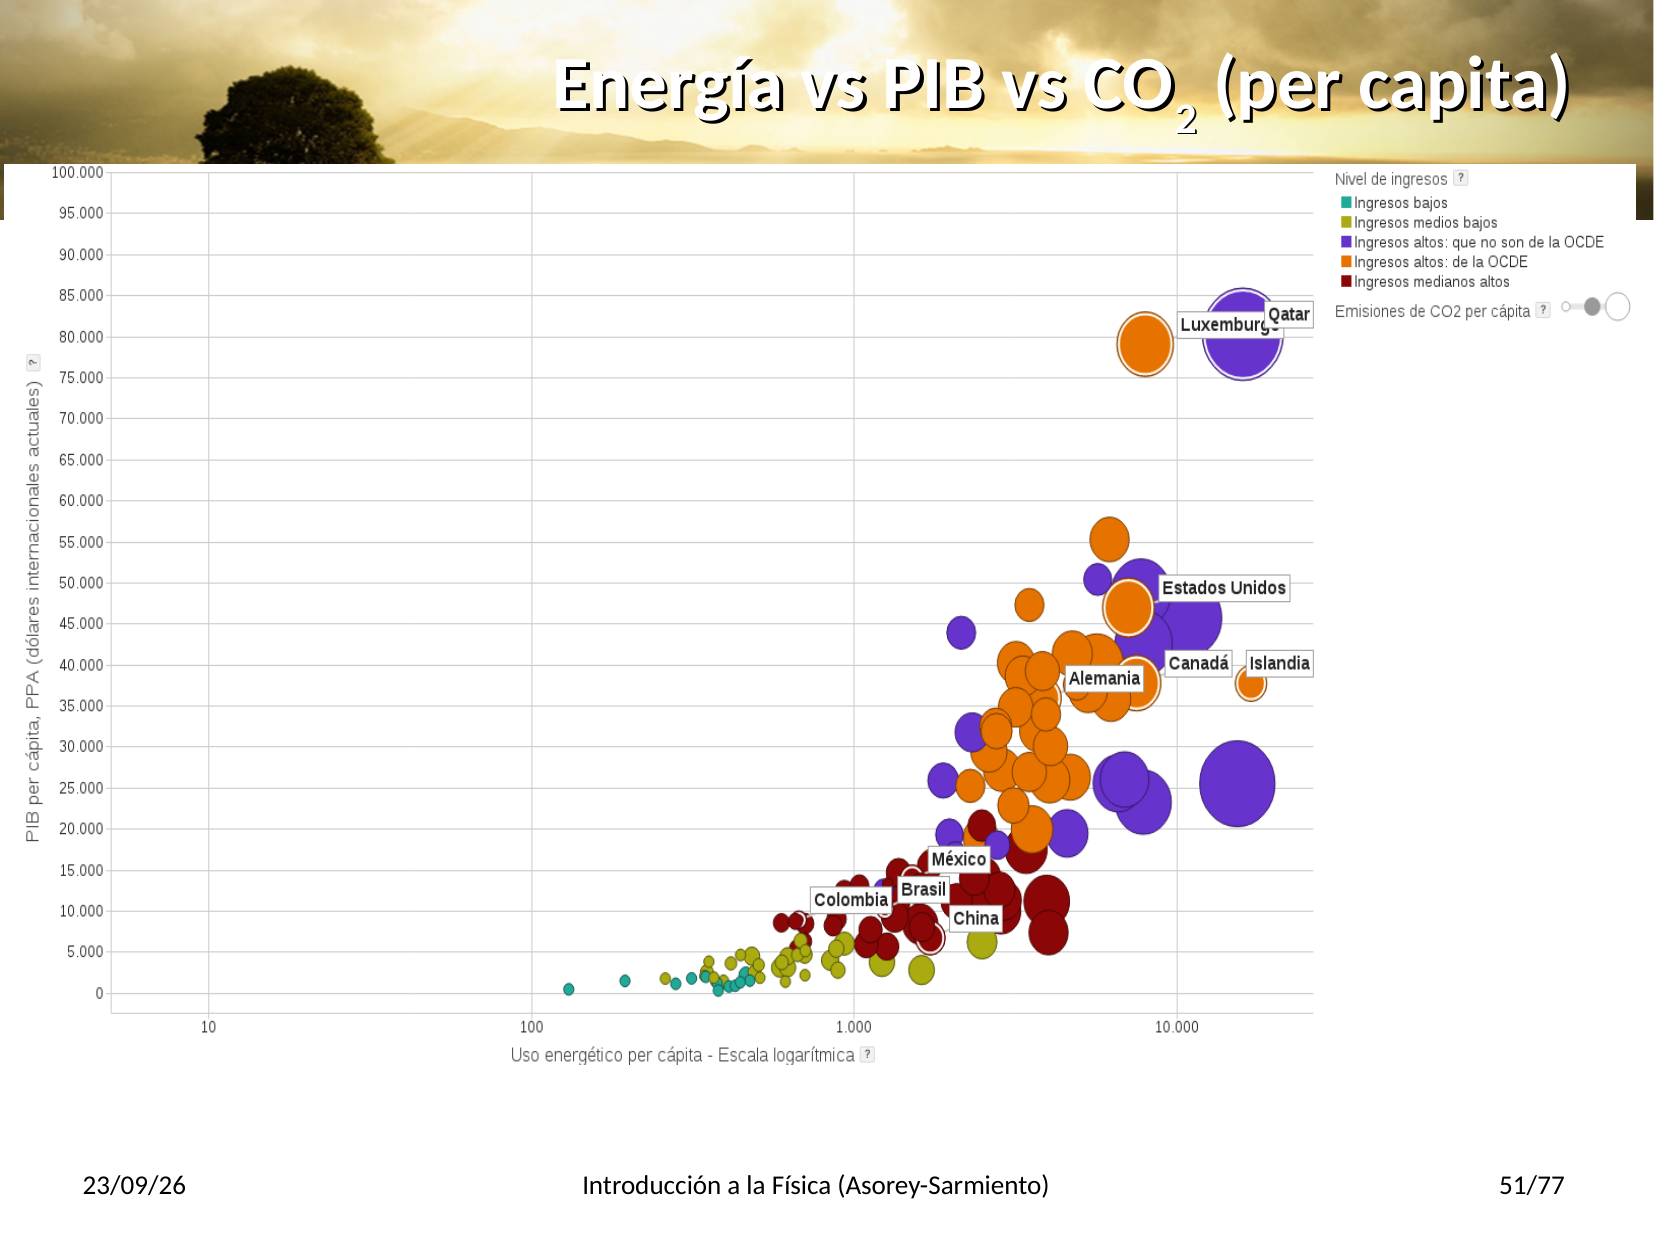

# Energía vs PIB vs CO2 (per capita)
Introducción a la Física (Asorey-Sarmiento)
51